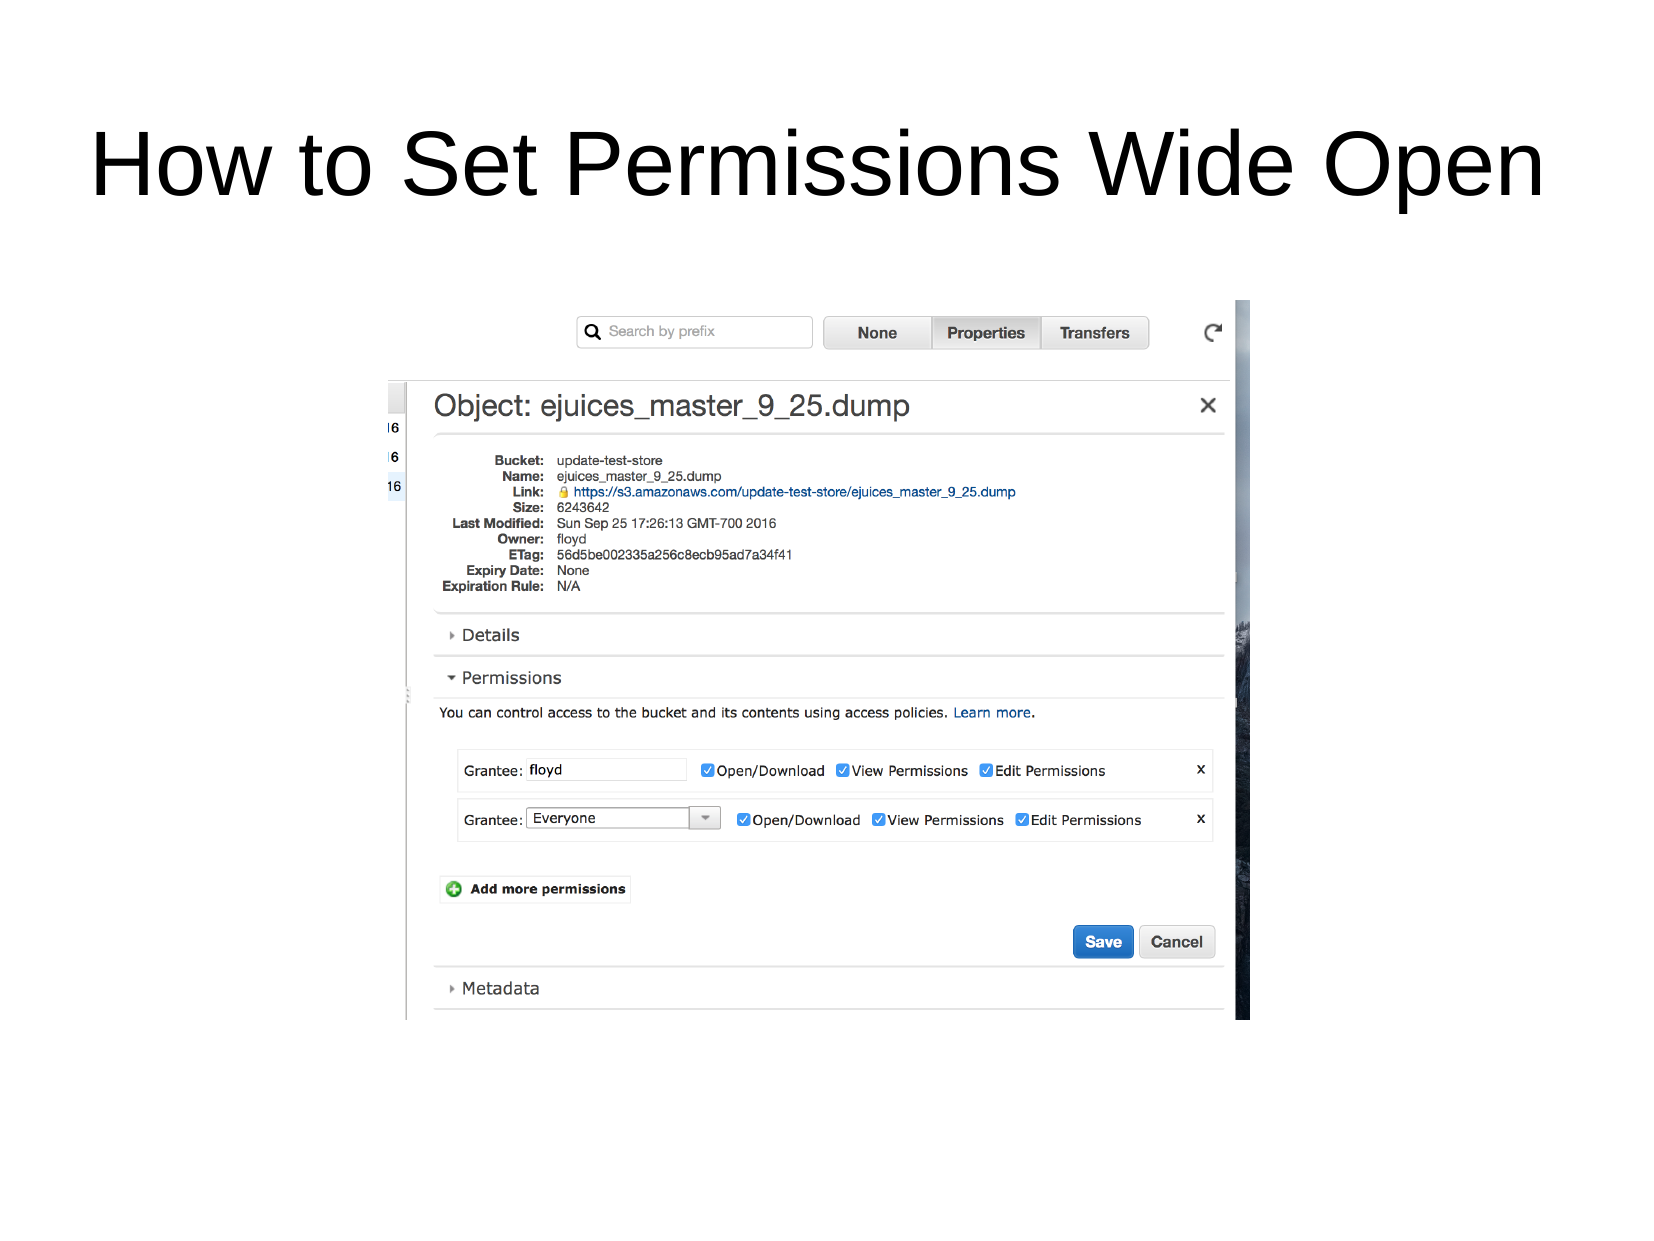

# How to Set Permissions Wide Open